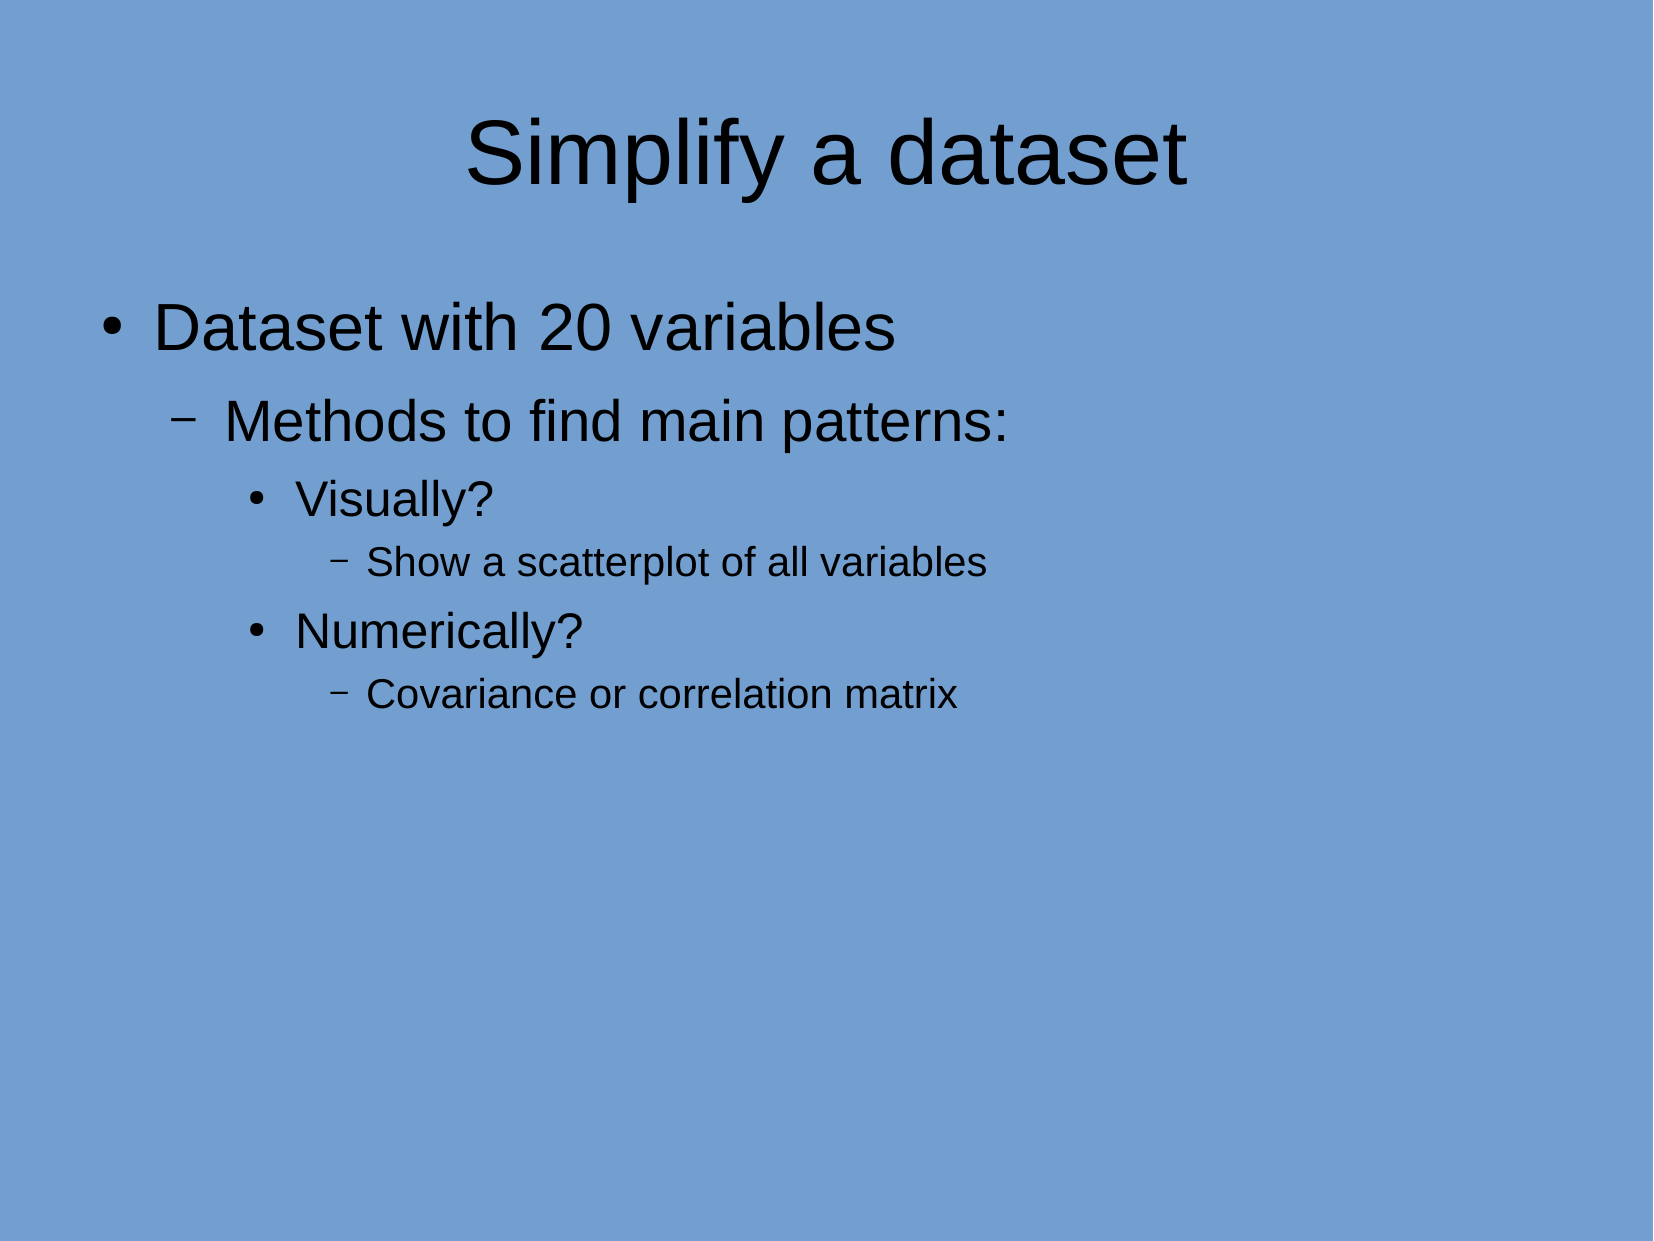

# Simplify a dataset
Dataset with 20 variables
Methods to find main patterns:
Visually?
Show a scatterplot of all variables
Numerically?
Covariance or correlation matrix